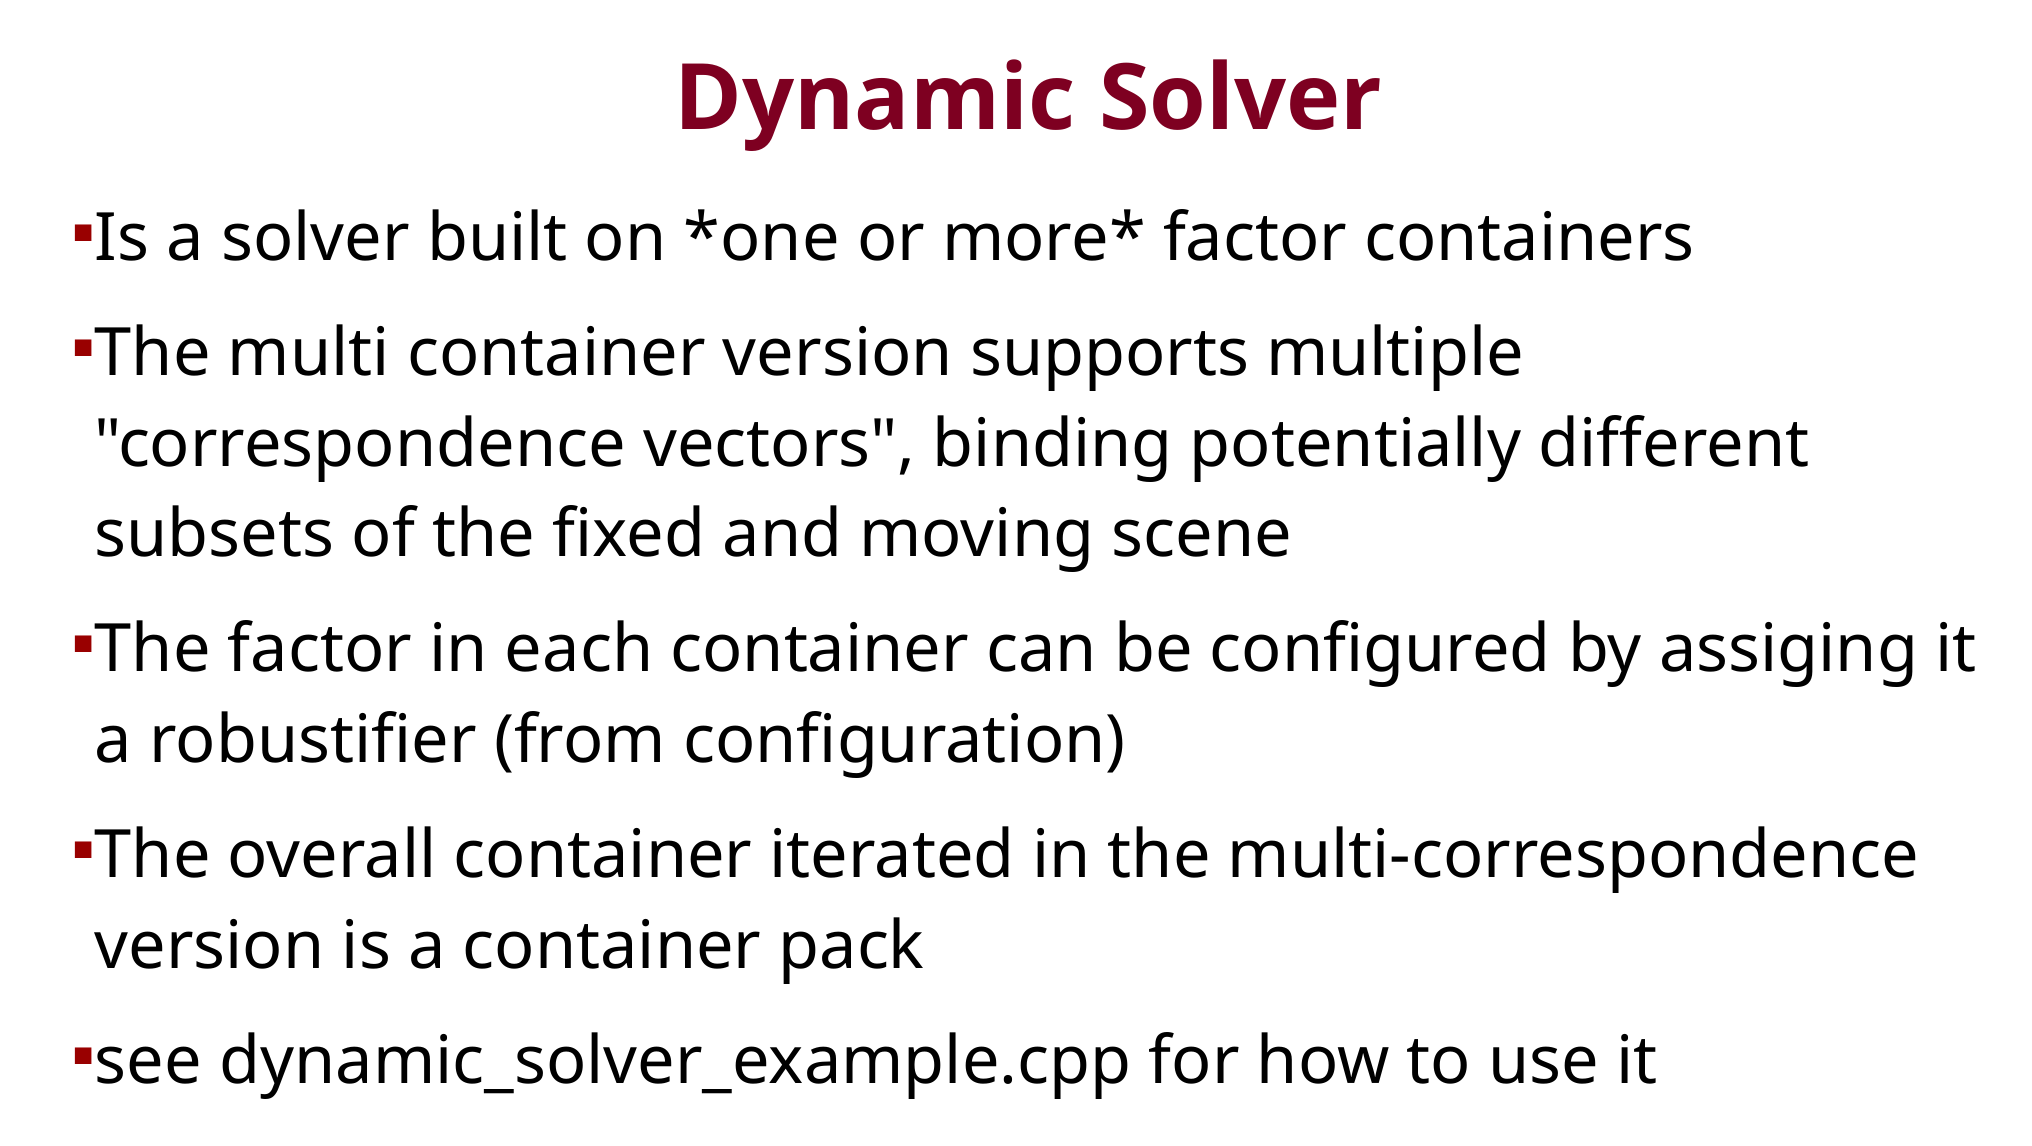

# Dynamic Solver
Is a solver built on *one or more* factor containers
The multi container version supports multiple "correspondence vectors", binding potentially different subsets of the fixed and moving scene
The factor in each container can be configured by assiging it a robustifier (from configuration)
The overall container iterated in the multi-correspondence version is a container pack
see dynamic_solver_example.cpp for how to use it